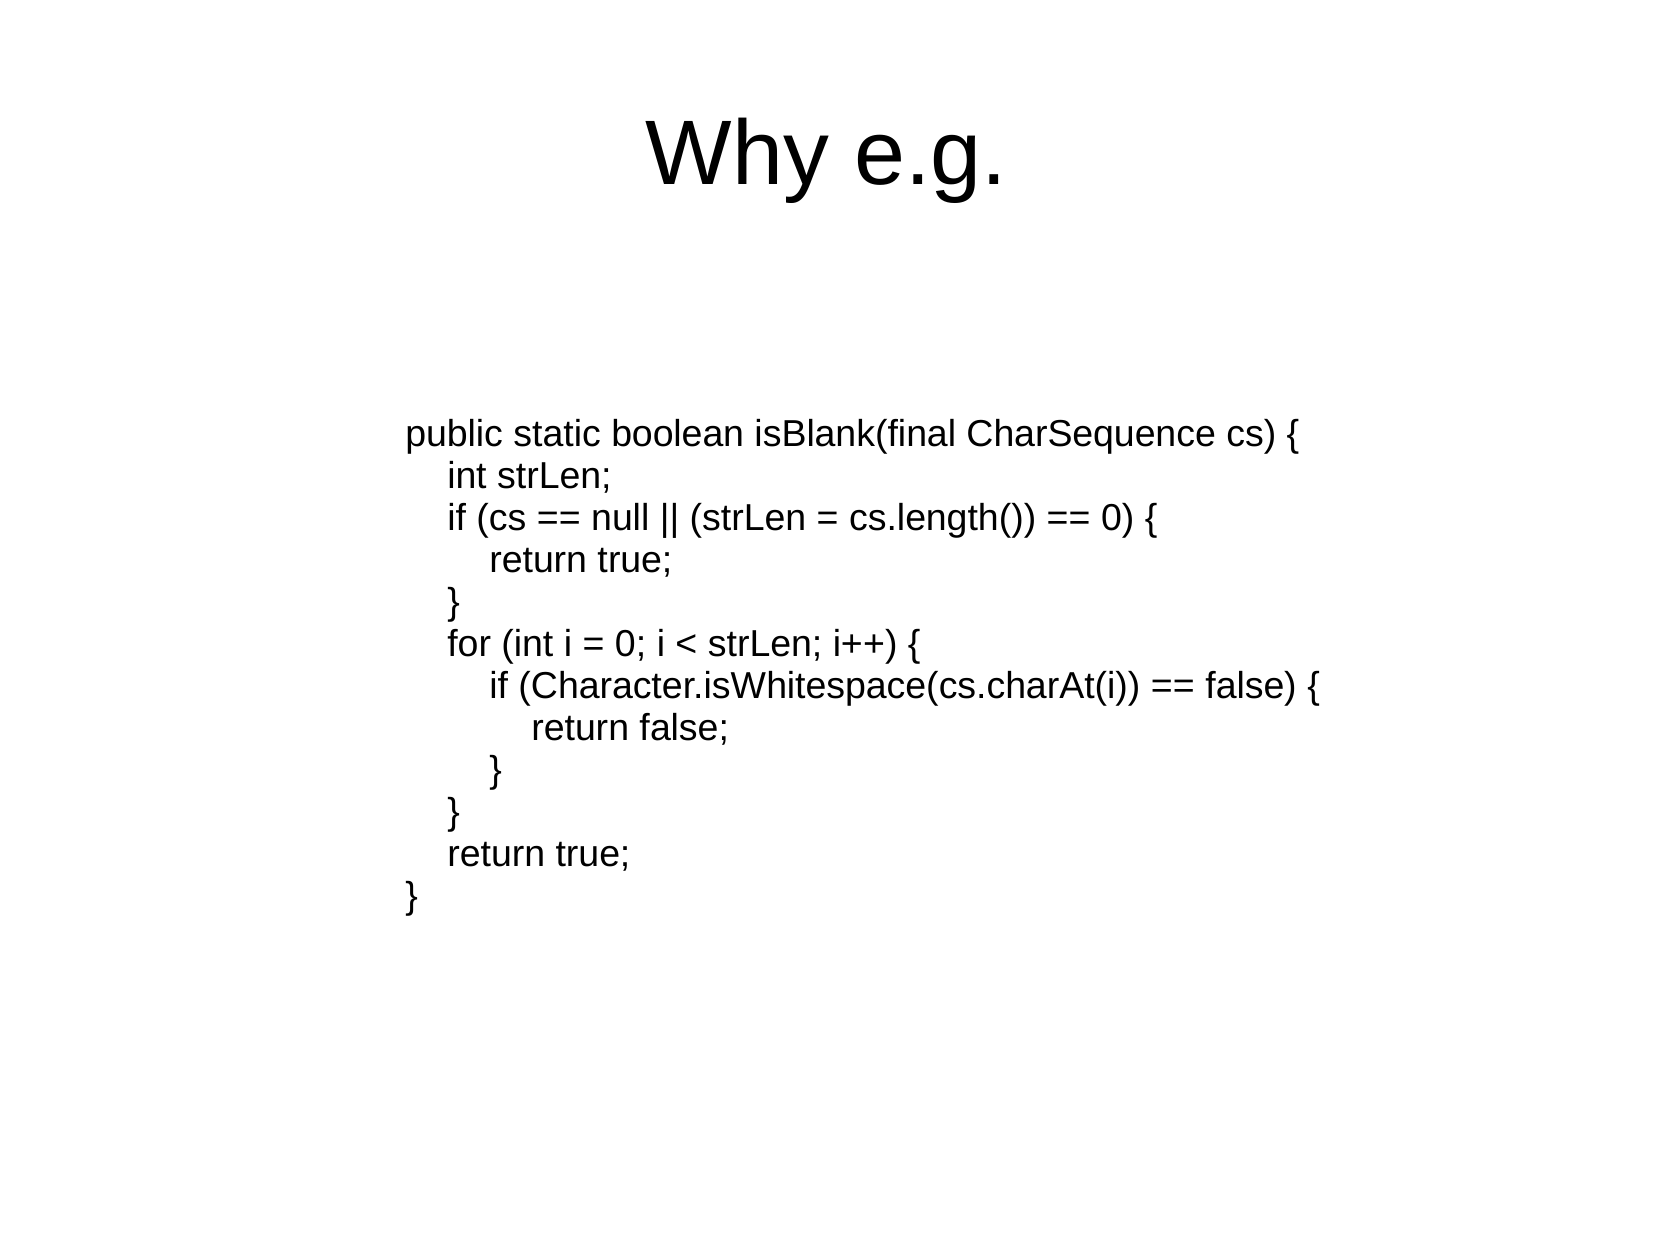

# Why e.g.
 public static boolean isBlank(final CharSequence cs) {
 int strLen;
 if (cs == null || (strLen = cs.length()) == 0) {
 return true;
 }
 for (int i = 0; i < strLen; i++) {
 if (Character.isWhitespace(cs.charAt(i)) == false) {
 return false;
 }
 }
 return true;
 }